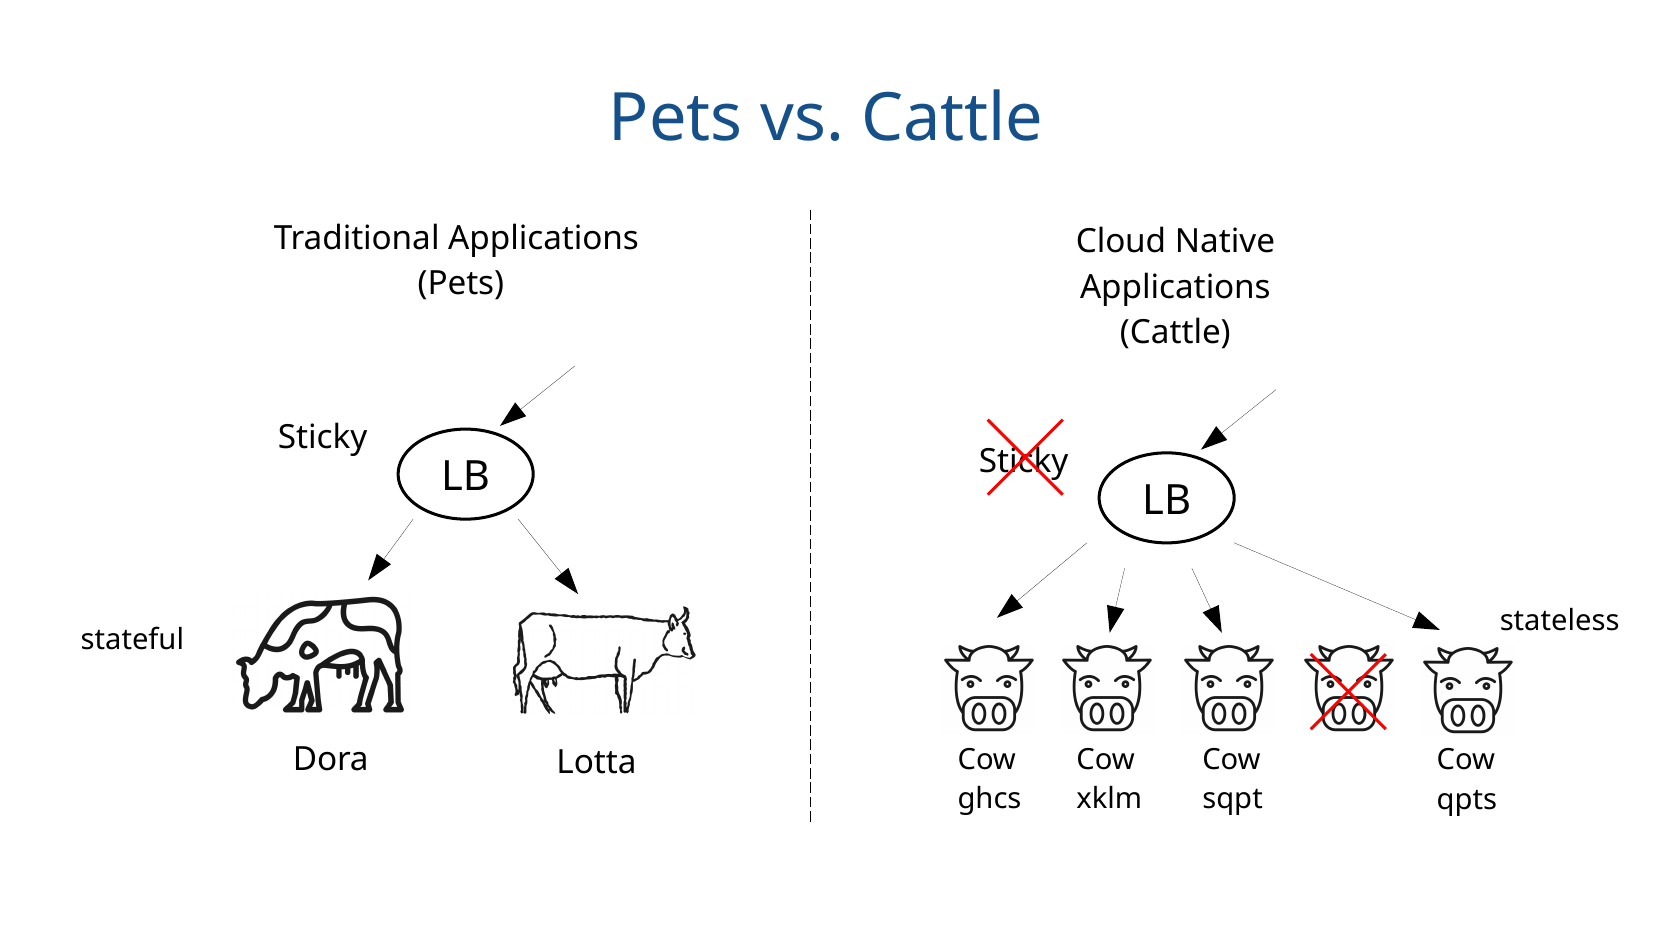

# Pets vs. Cattle
Traditional Applications
(Pets)
Cloud Native Applications
(Cattle)
Sticky
LB
Sticky
LB
stateless
stateful
Dora
Lotta
Cow
ghcs
Cow
xklm
Cow
sqpt
Cow
qpts